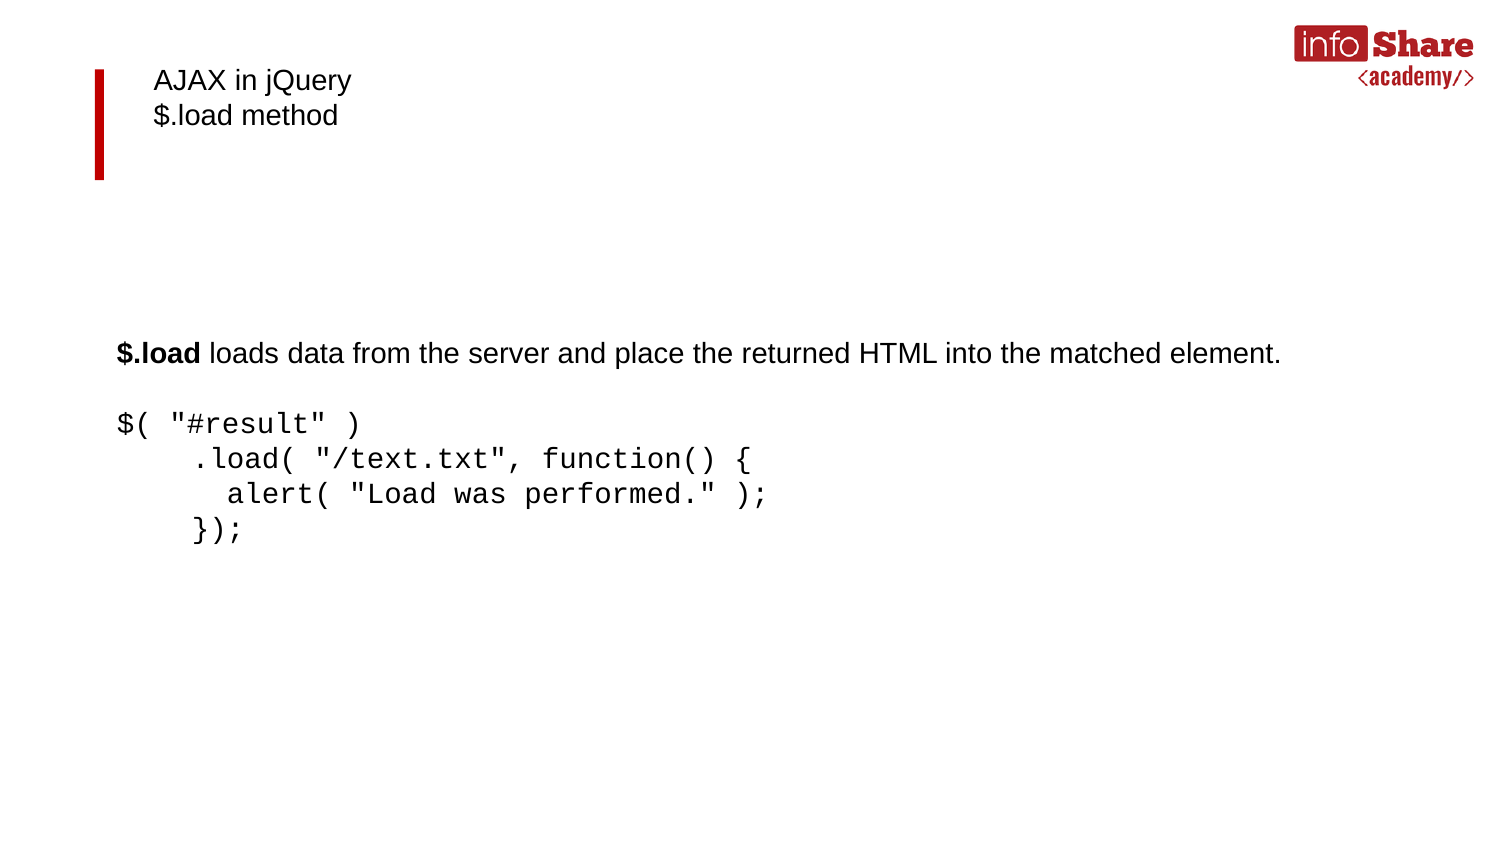

# AJAX in jQuery $.load method
$.load loads data from the server and place the returned HTML into the matched element.
$( "#result" )
.load( "/text.txt", function() {
 alert( "Load was performed." );
});